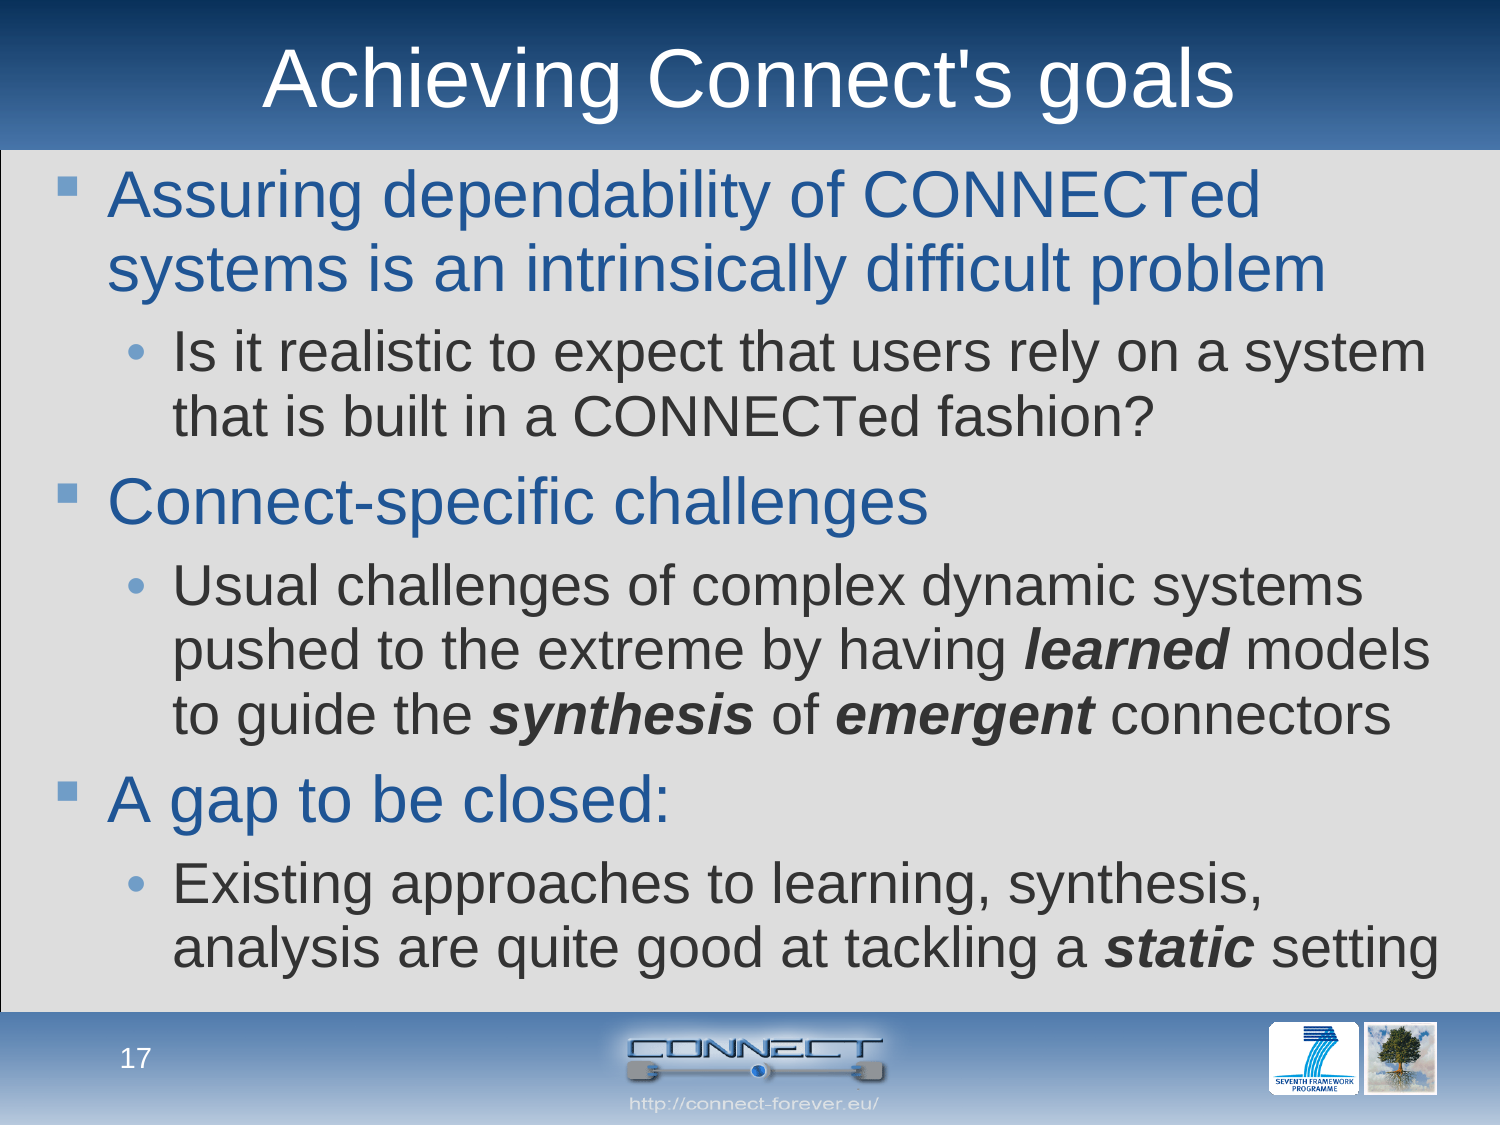

# Achieving Connect's goals
Assuring dependability of CONNECTed systems is an intrinsically difficult problem
Is it realistic to expect that users rely on a system that is built in a CONNECTed fashion?
Connect-specific challenges
Usual challenges of complex dynamic systems pushed to the extreme by having learned models to guide the synthesis of emergent connectors
A gap to be closed:
Existing approaches to learning, synthesis, analysis are quite good at tackling a static setting
17